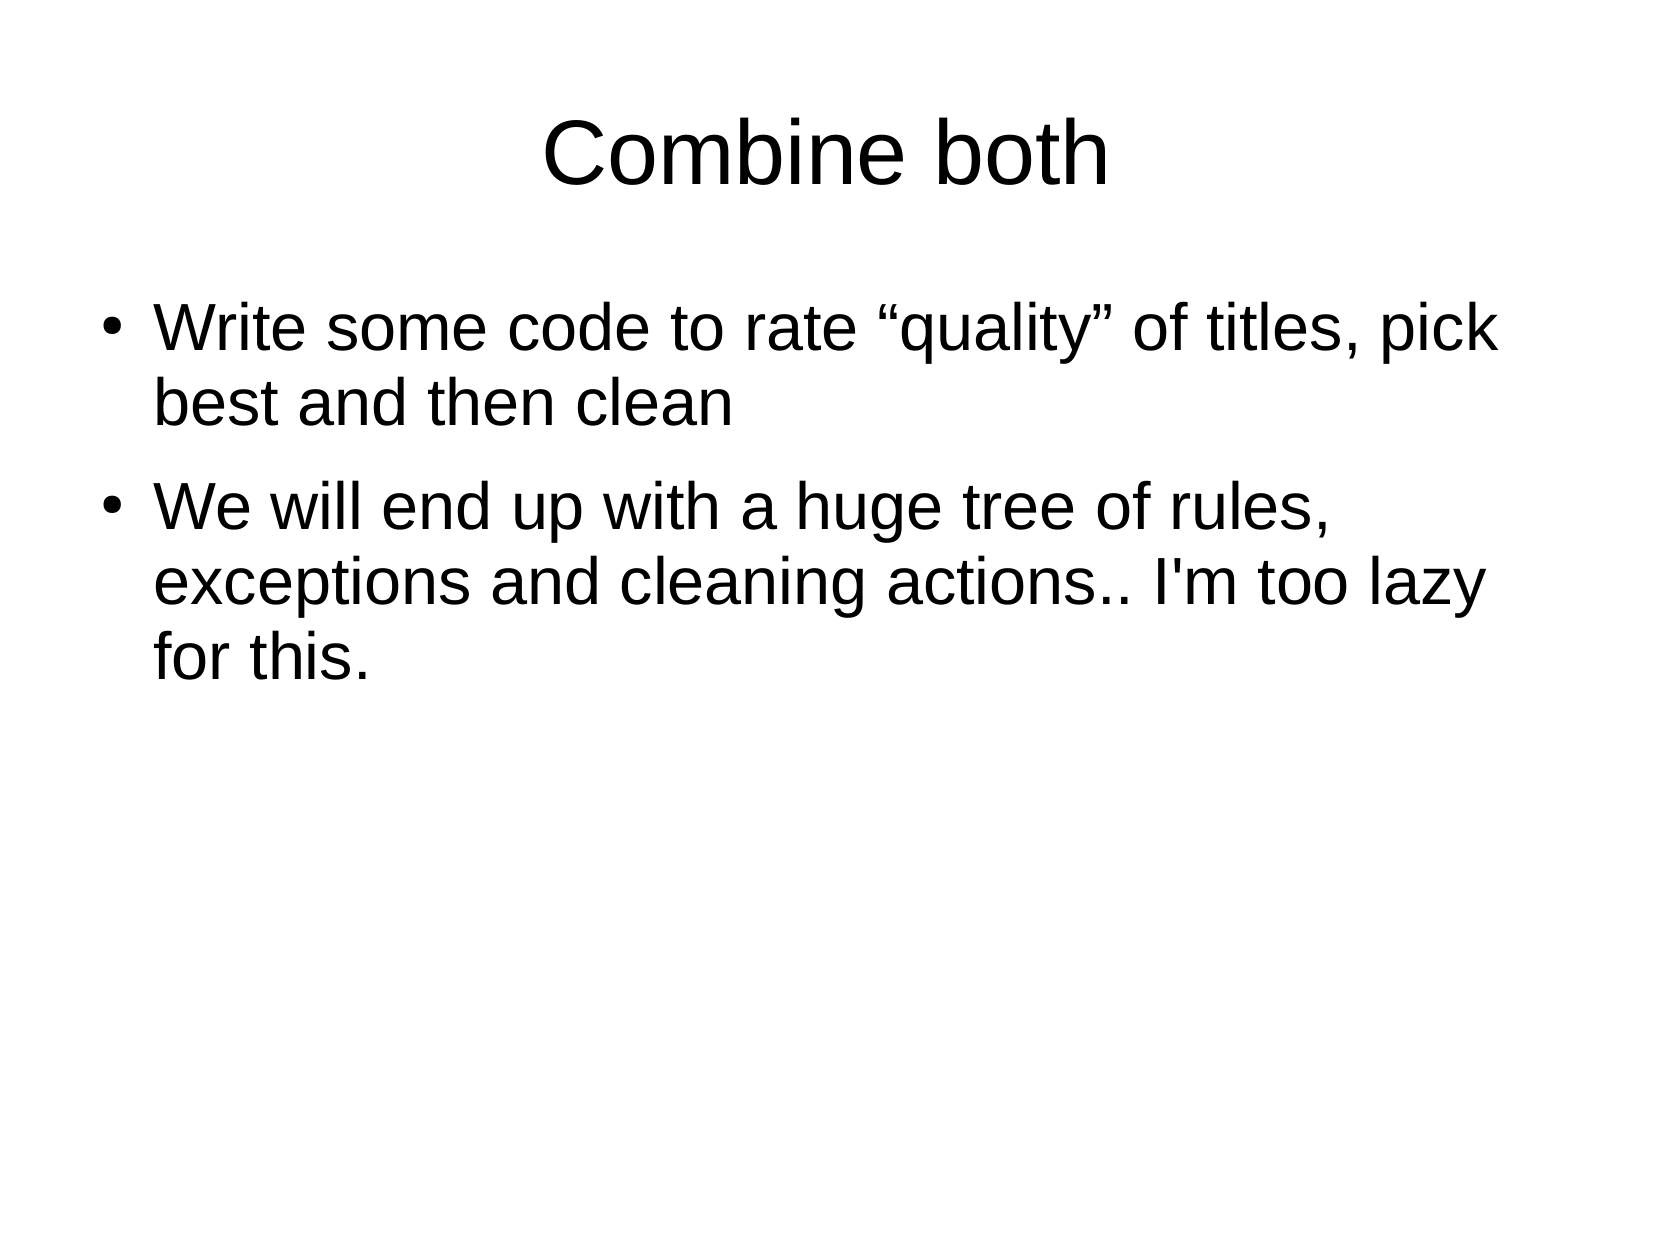

# Combine both
Write some code to rate “quality” of titles, pick best and then clean
We will end up with a huge tree of rules, exceptions and cleaning actions.. I'm too lazy for this.